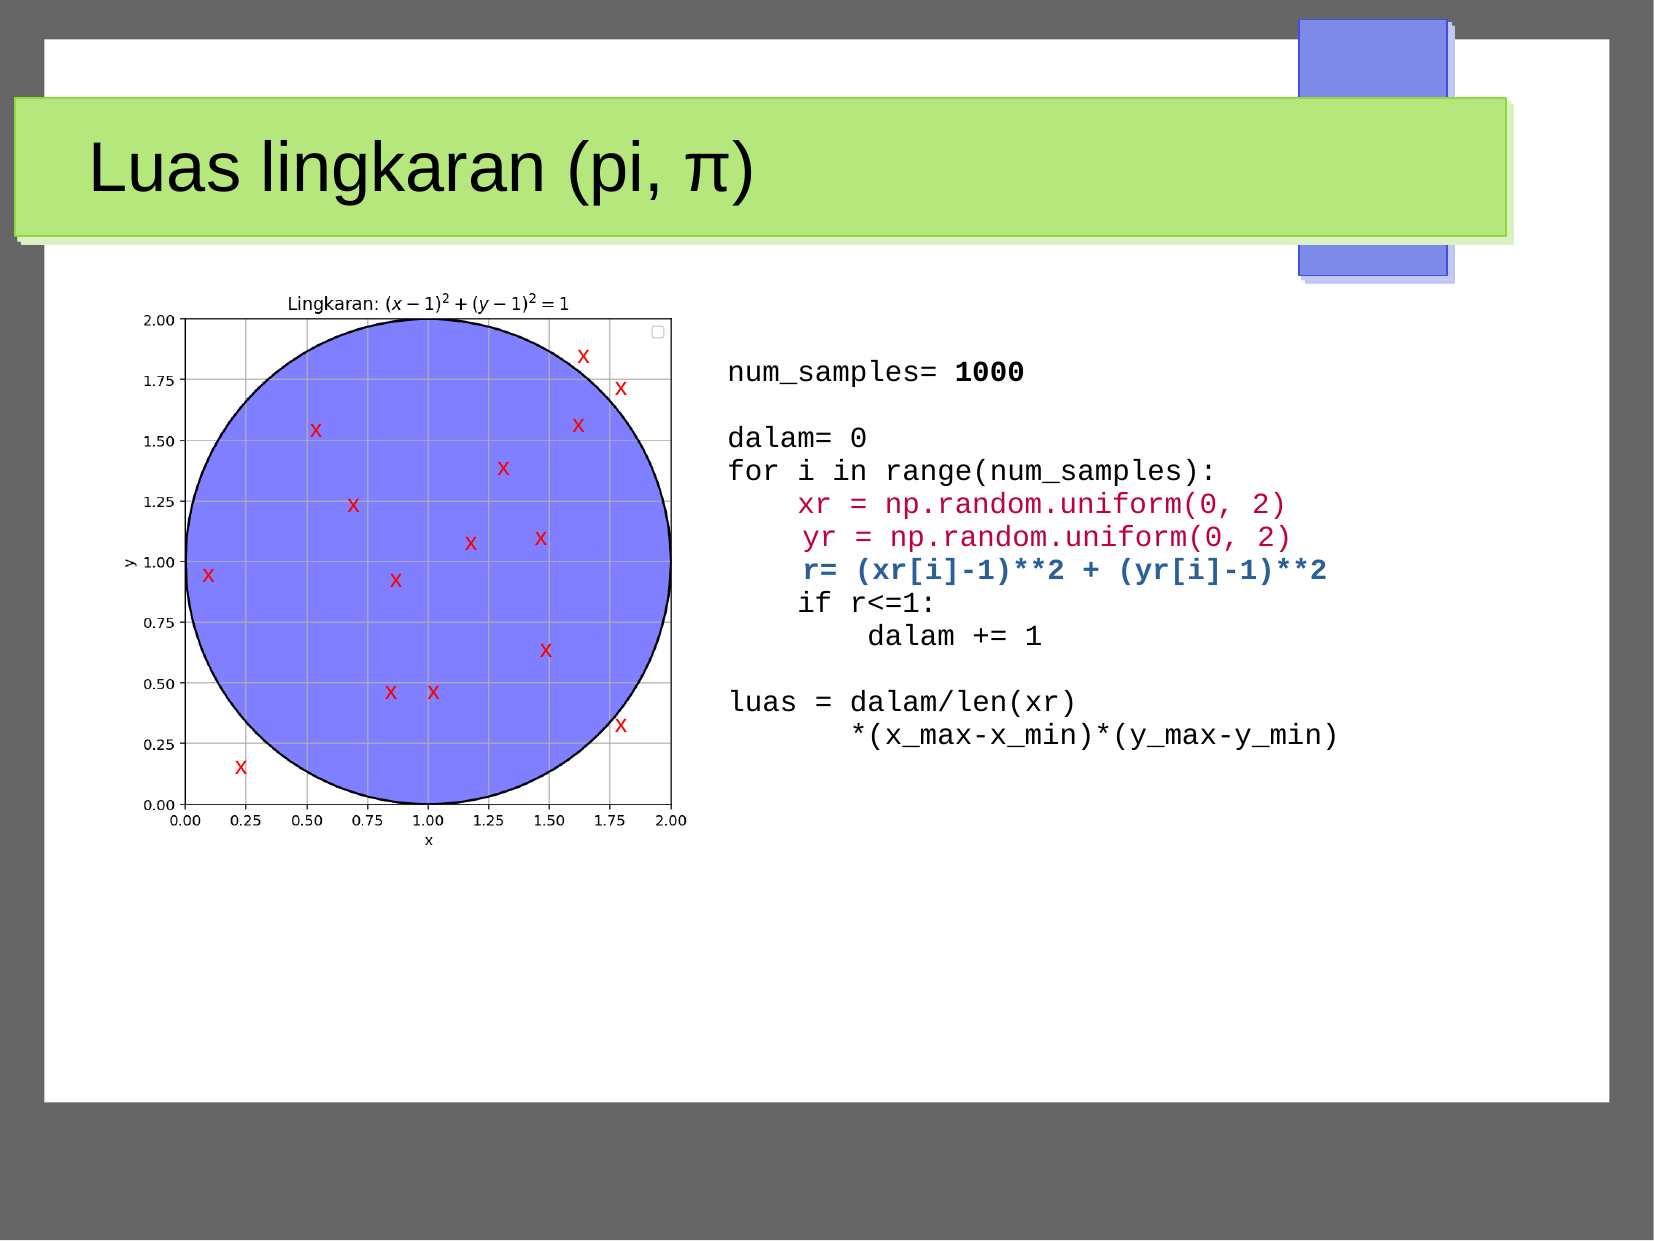

# Luas lingkaran (pi, π)
x
num_samples= 1000
dalam= 0
for i in range(num_samples):
 xr = np.random.uniform(0, 2)
	yr = np.random.uniform(0, 2)
	r= (xr[i]-1)**2 + (yr[i]-1)**2
 if r<=1:
 dalam += 1
luas = dalam/len(xr)
 *(x_max-x_min)*(y_max-y_min)
x
x
x
x
x
x
x
x
x
x
x
x
x
x